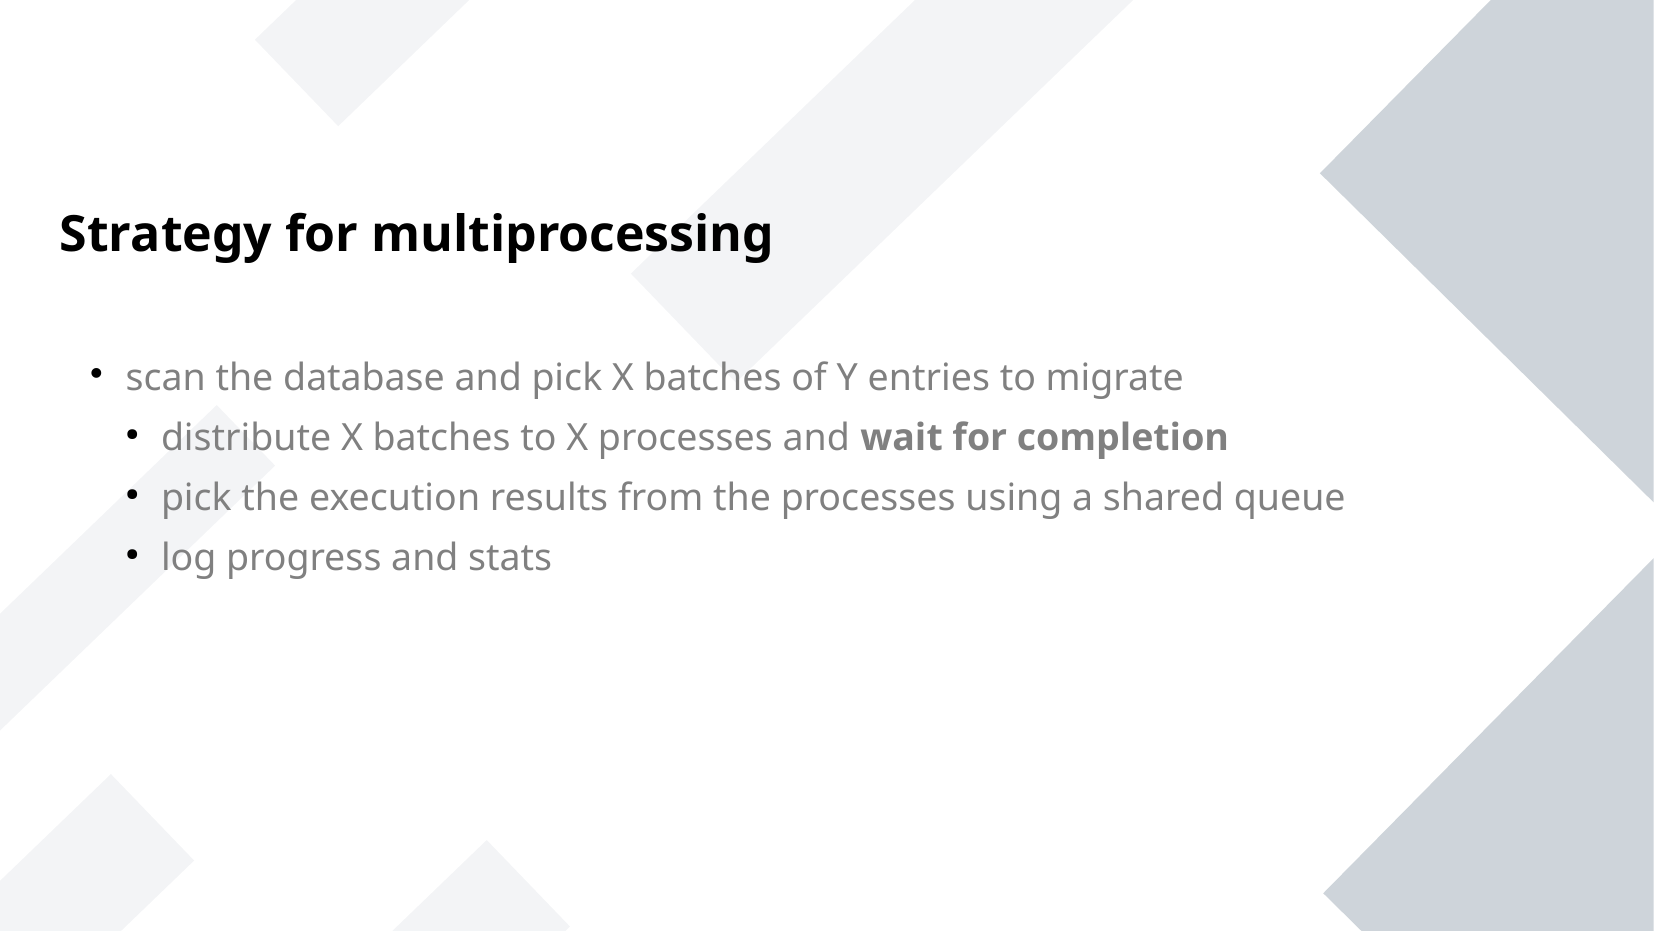

Strategy for multiprocessing
scan the database and pick X batches of Y entries to migrate
distribute X batches to X processes and wait for completion
pick the execution results from the processes using a shared queue
log progress and stats